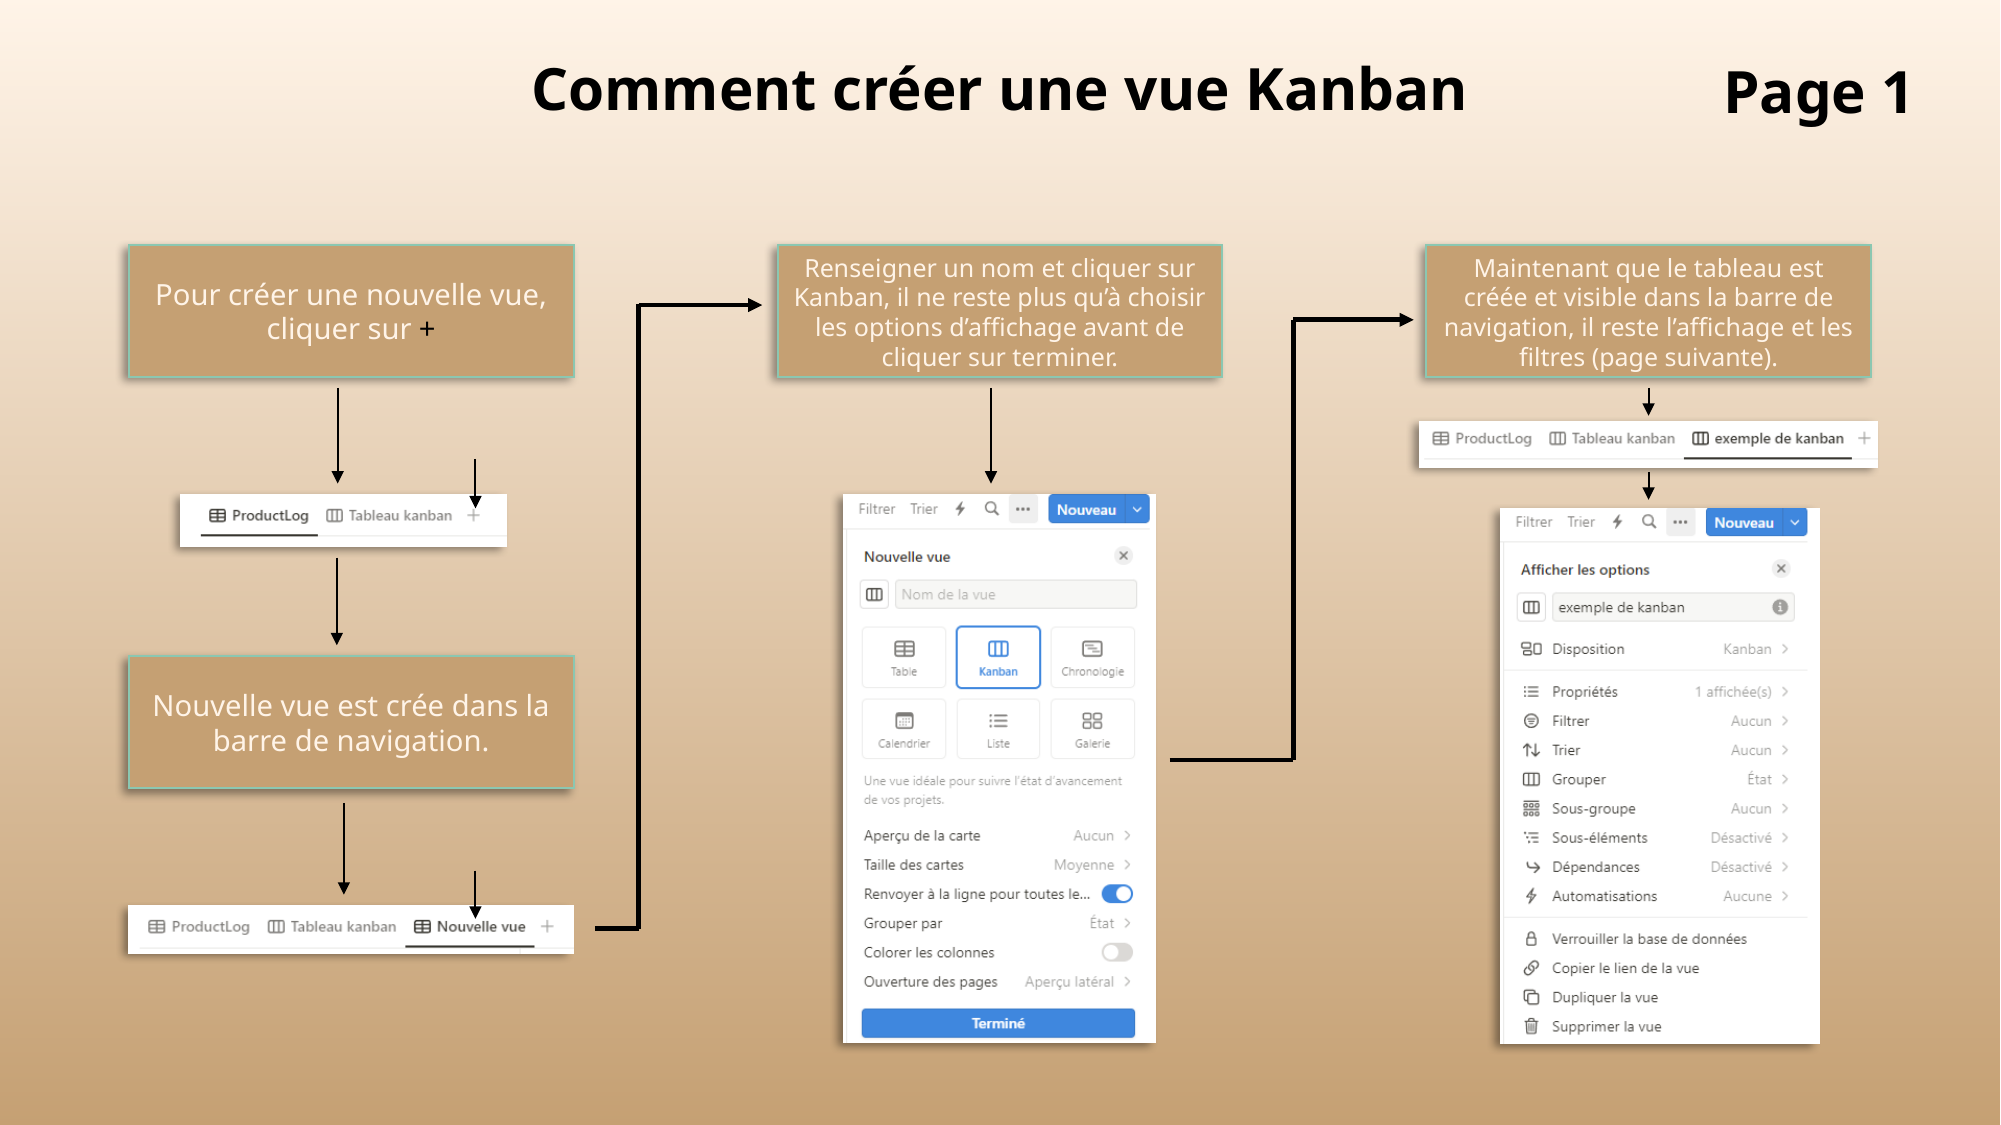

# Comment créer une vue Kanban
Page 1
Pour créer une nouvelle vue, cliquer sur +
Renseigner un nom et cliquer sur Kanban, il ne reste plus qu’à choisir les options d’affichage avant de cliquer sur terminer.
Maintenant que le tableau est créée et visible dans la barre de navigation, il reste l’affichage et les filtres (page suivante).
Nouvelle vue est crée dans la barre de navigation.